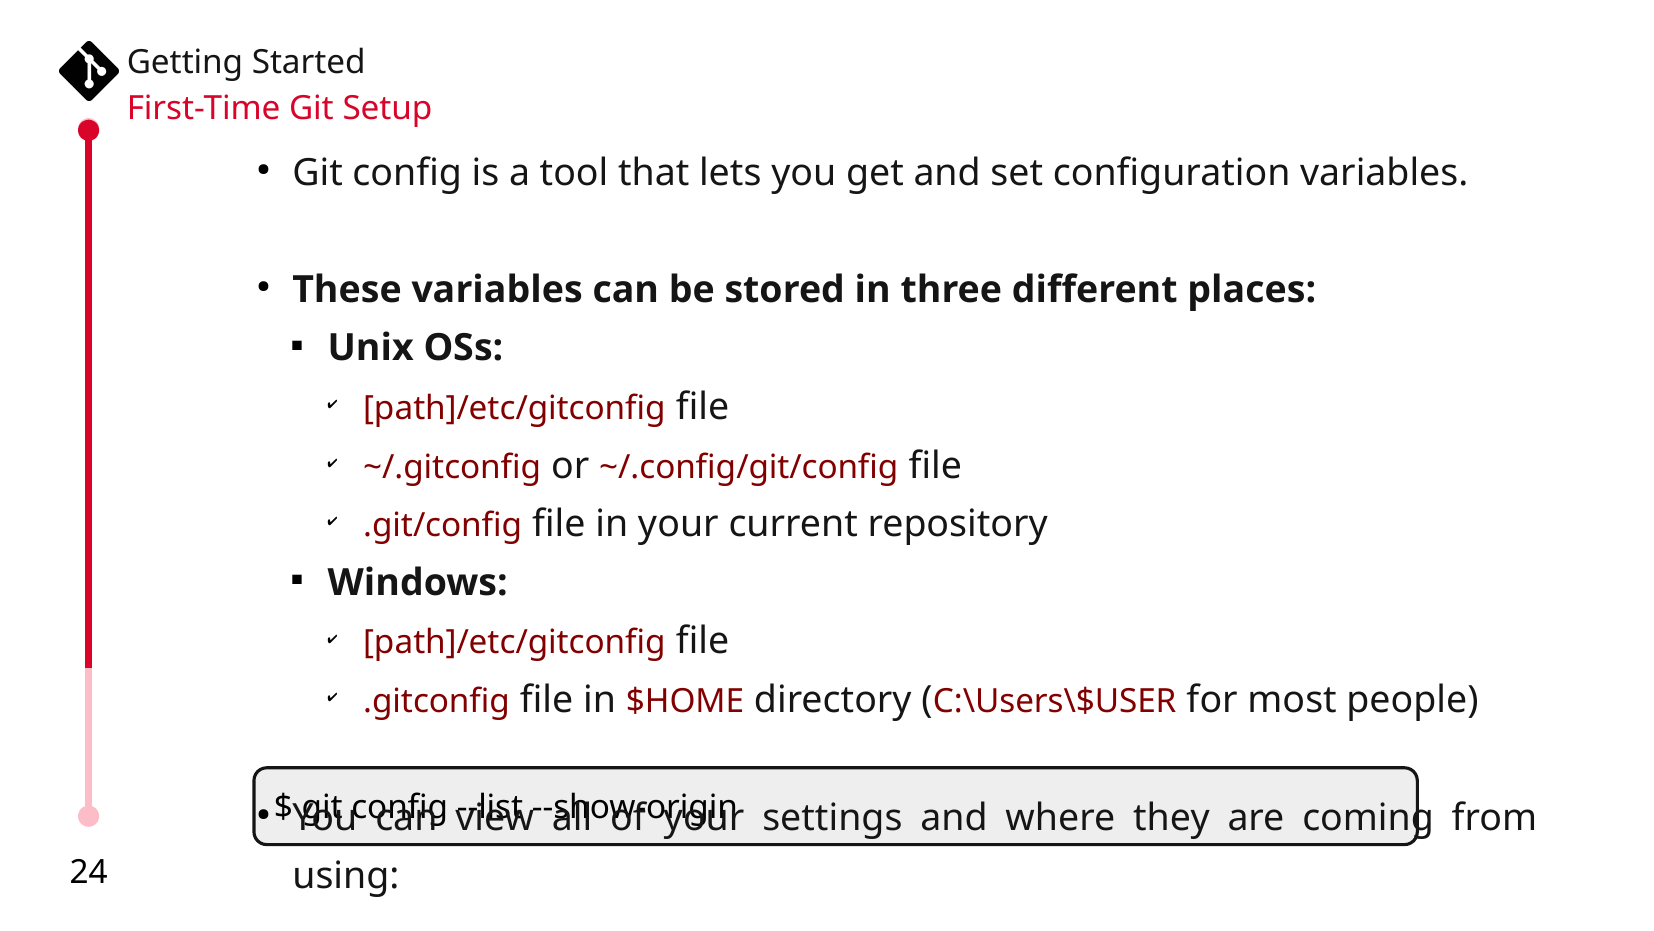

Getting Started
First-Time Git Setup
Git config is a tool that lets you get and set configuration variables.
These variables can be stored in three different places:
Unix OSs:
[path]/etc/gitconfig file
~/.gitconfig or ~/.config/git/config file
.git/config file in your current repository
Windows:
[path]/etc/gitconfig file
.gitconfig file in $HOME directory (C:\Users\$USER for most people)
You can view all of your settings and where they are coming from using:
$ git config --list --show-origin
24